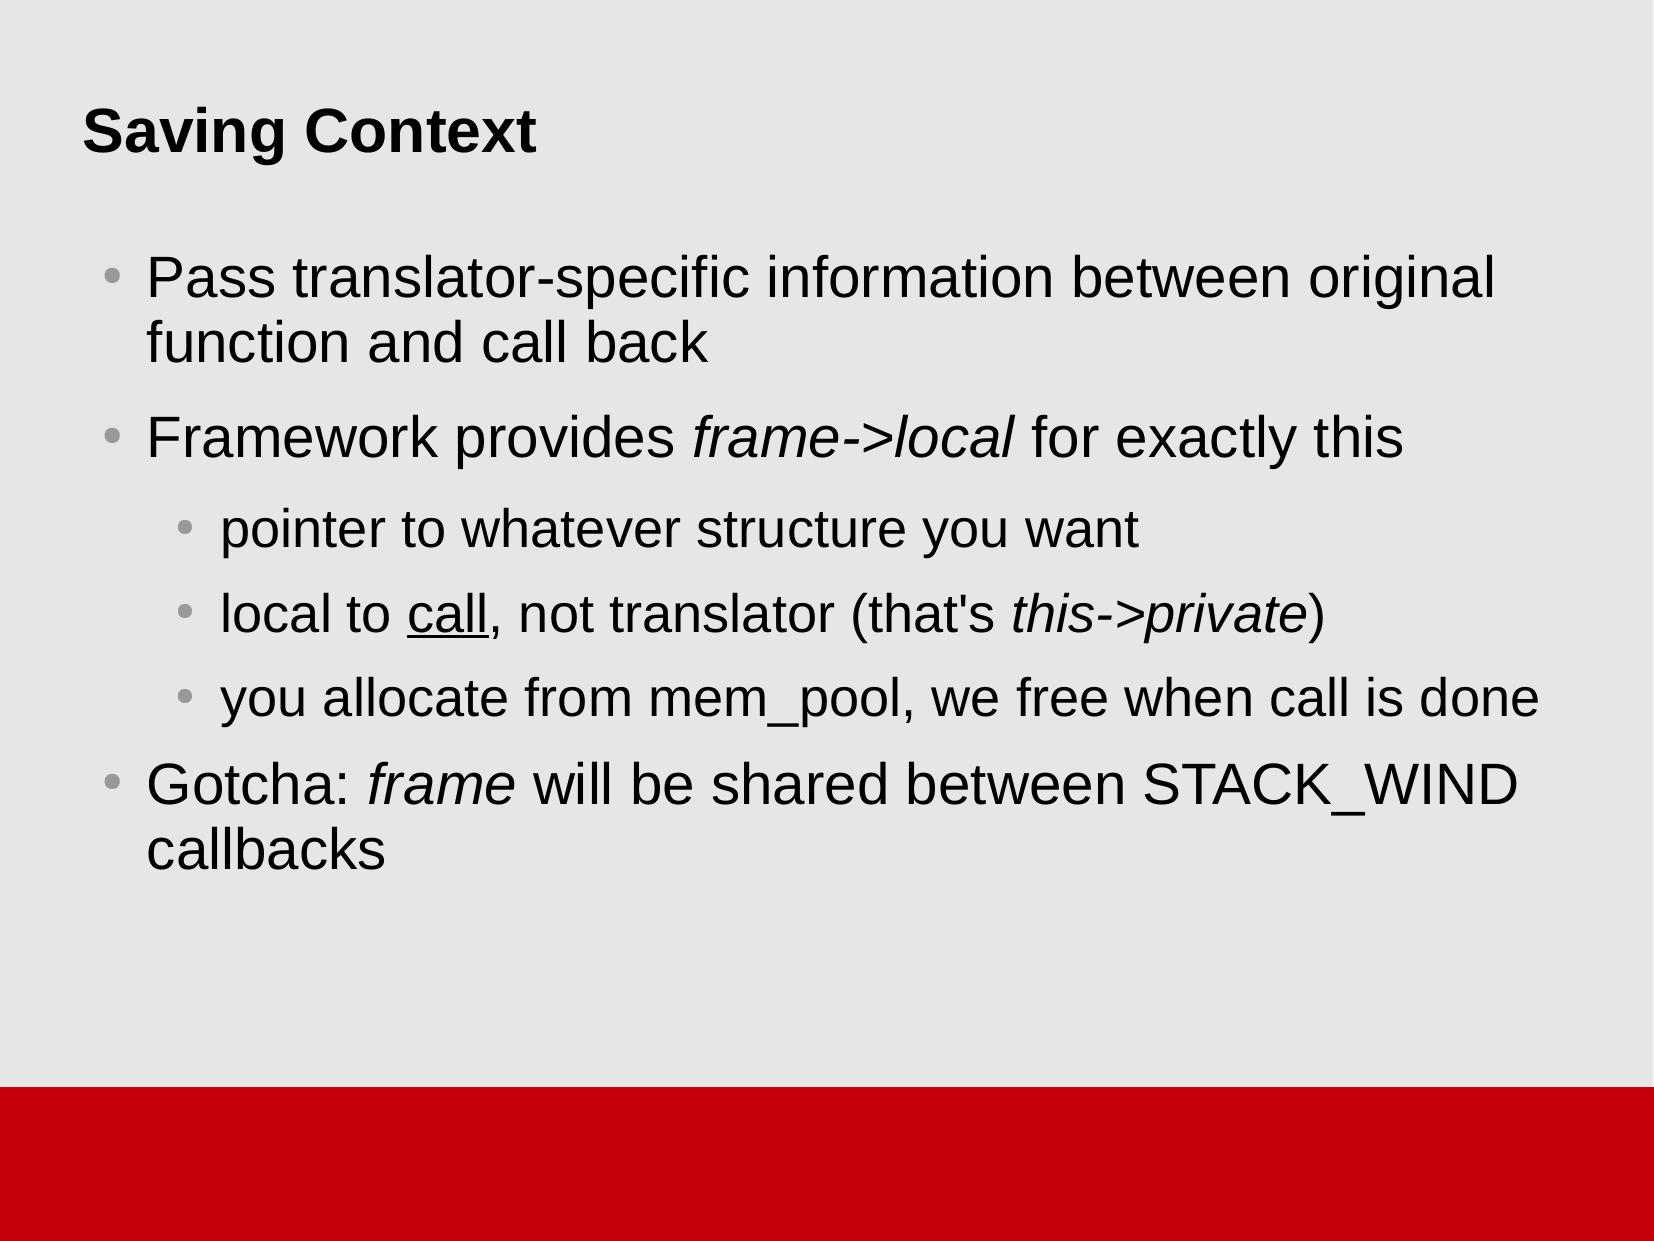

# Saving Context
Pass translator-specific information between original function and call back
Framework provides frame->local for exactly this
pointer to whatever structure you want
local to call, not translator (that's this->private)
you allocate from mem_pool, we free when call is done
Gotcha: frame will be shared between STACK_WIND callbacks